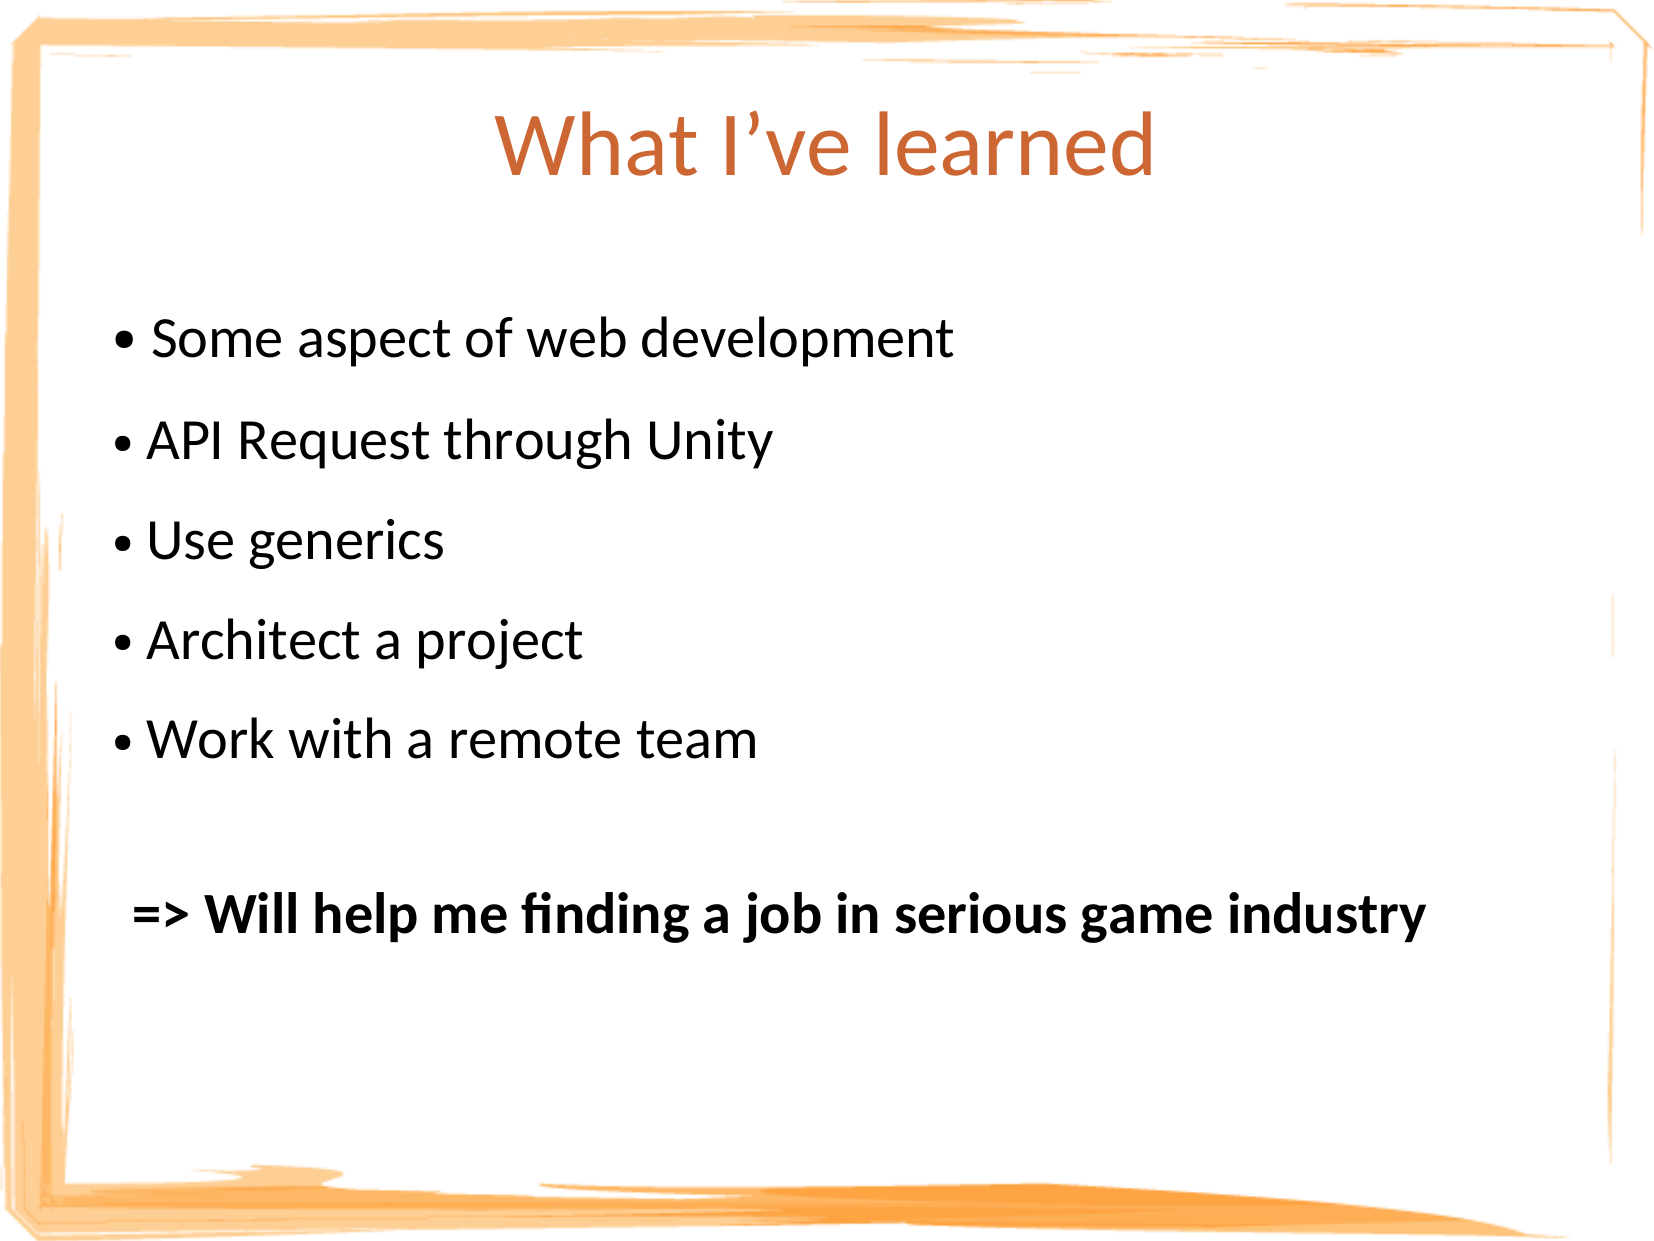

# What I’ve learned
 Some aspect of web development
 API Request through Unity
 Use generics
 Architect a project
 Work with a remote team
=> Will help me finding a job in serious game industry